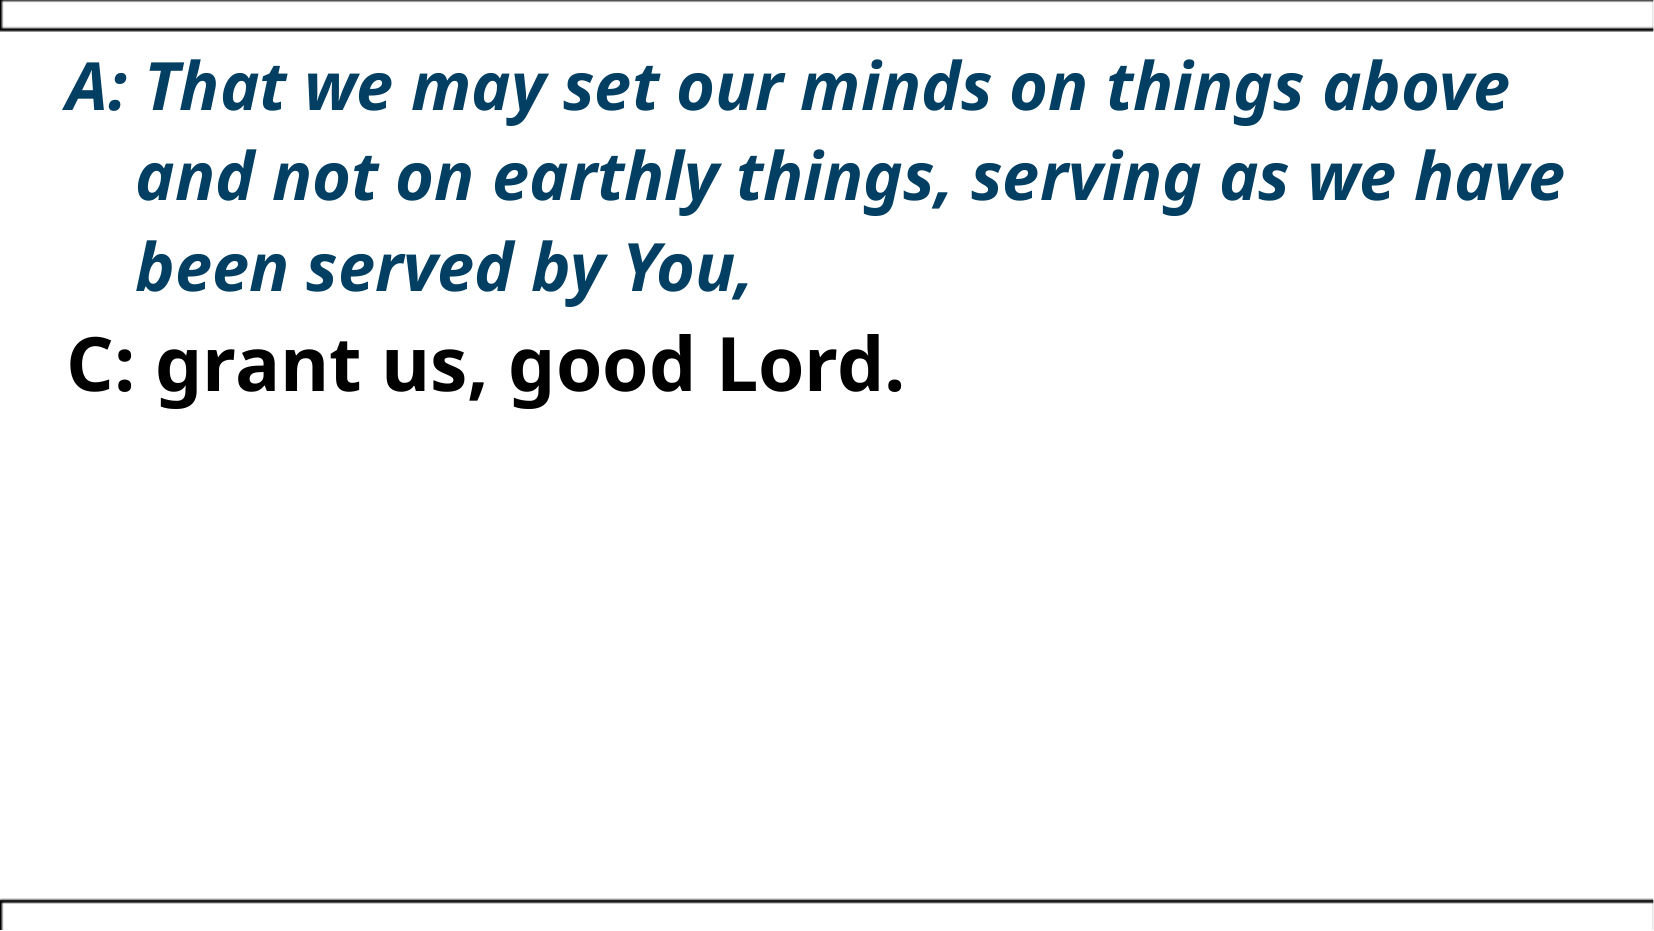

A: That we may set our minds on things above
 and not on earthly things, serving as we have
 been served by You,
C: grant us, good Lord.